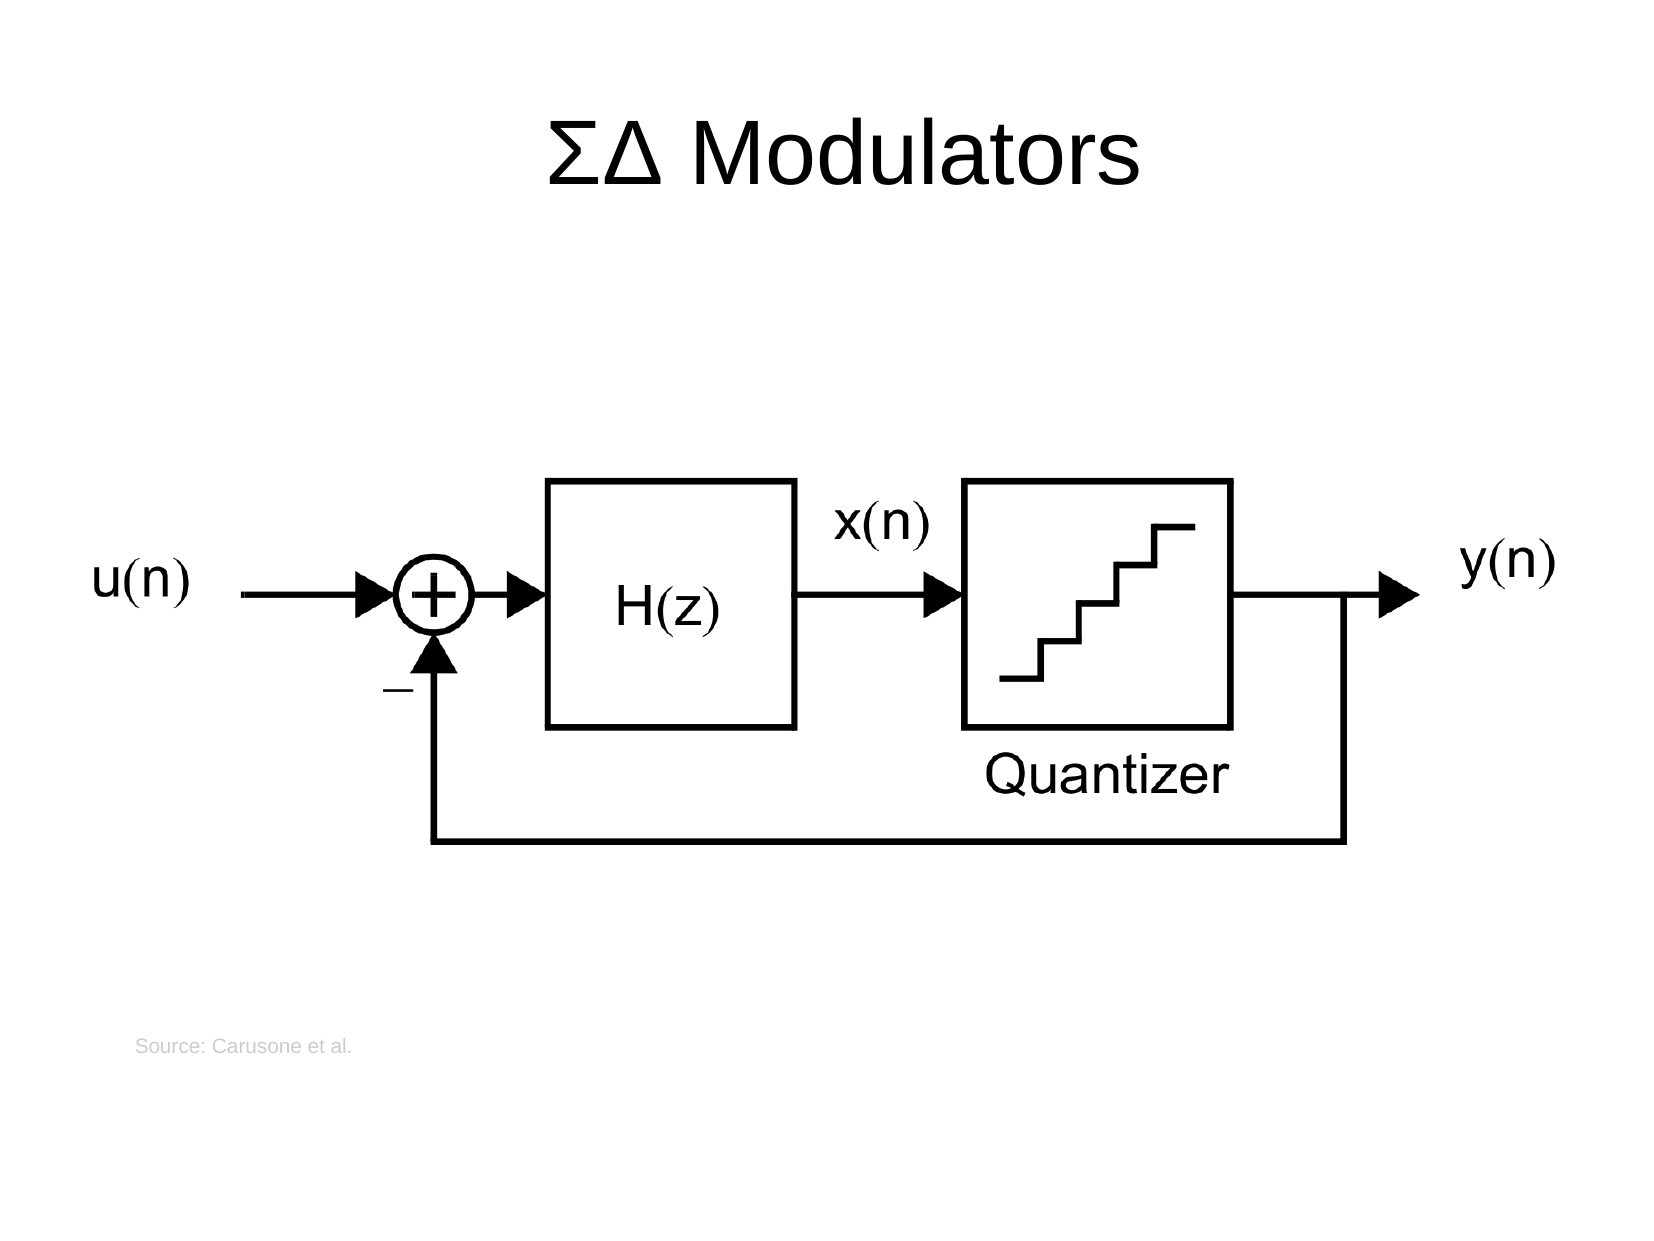

# ΣΔ Modulators
Source: Carusone et al.